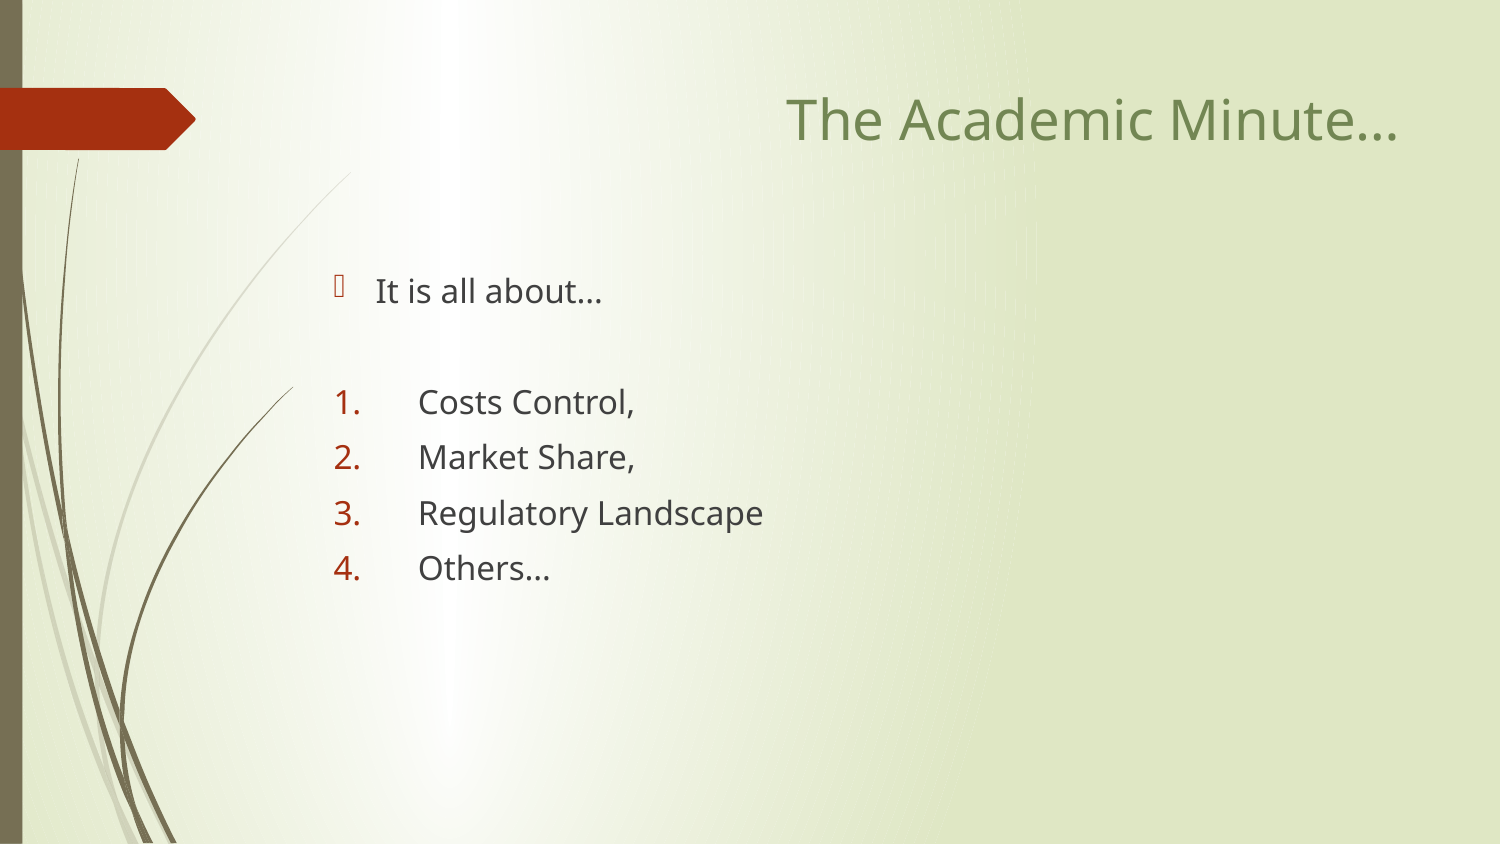

# The Academic Minute…
It is all about…
Costs Control,
Market Share,
Regulatory Landscape
Others…